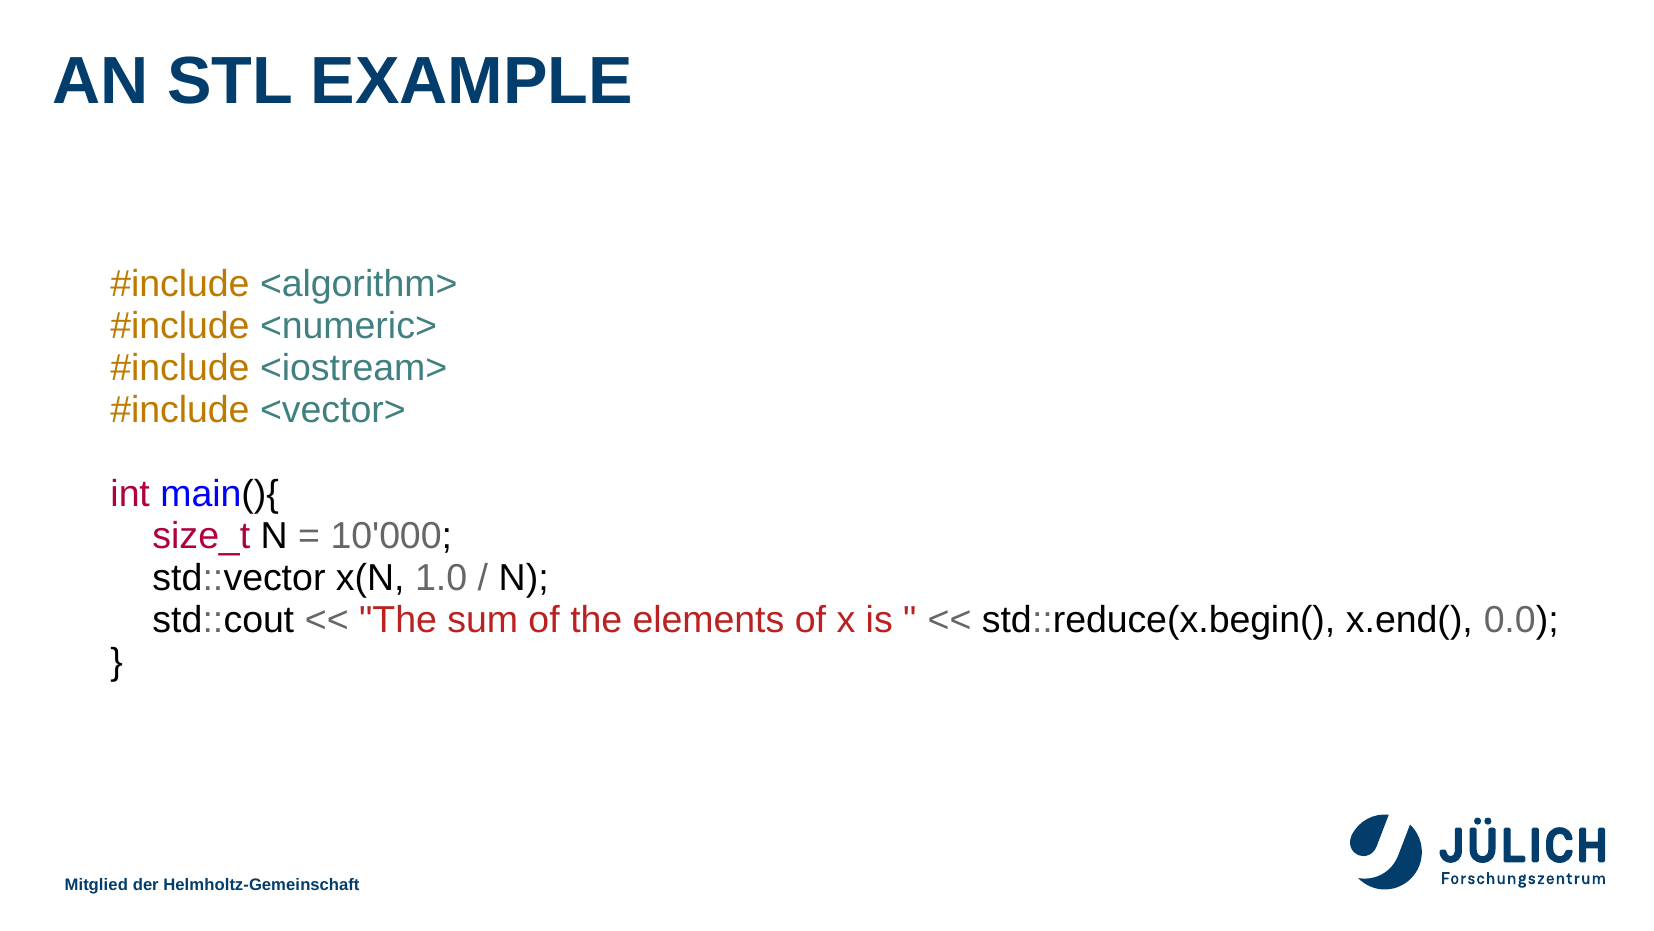

# An STL Example
#include <algorithm>
#include <numeric>
#include <iostream>
#include <vector>
int main(){
 size_t N = 10'000;
 std::vector x(N, 1.0 / N);
 std::cout << "The sum of the elements of x is " << std::reduce(x.begin(), x.end(), 0.0);
}